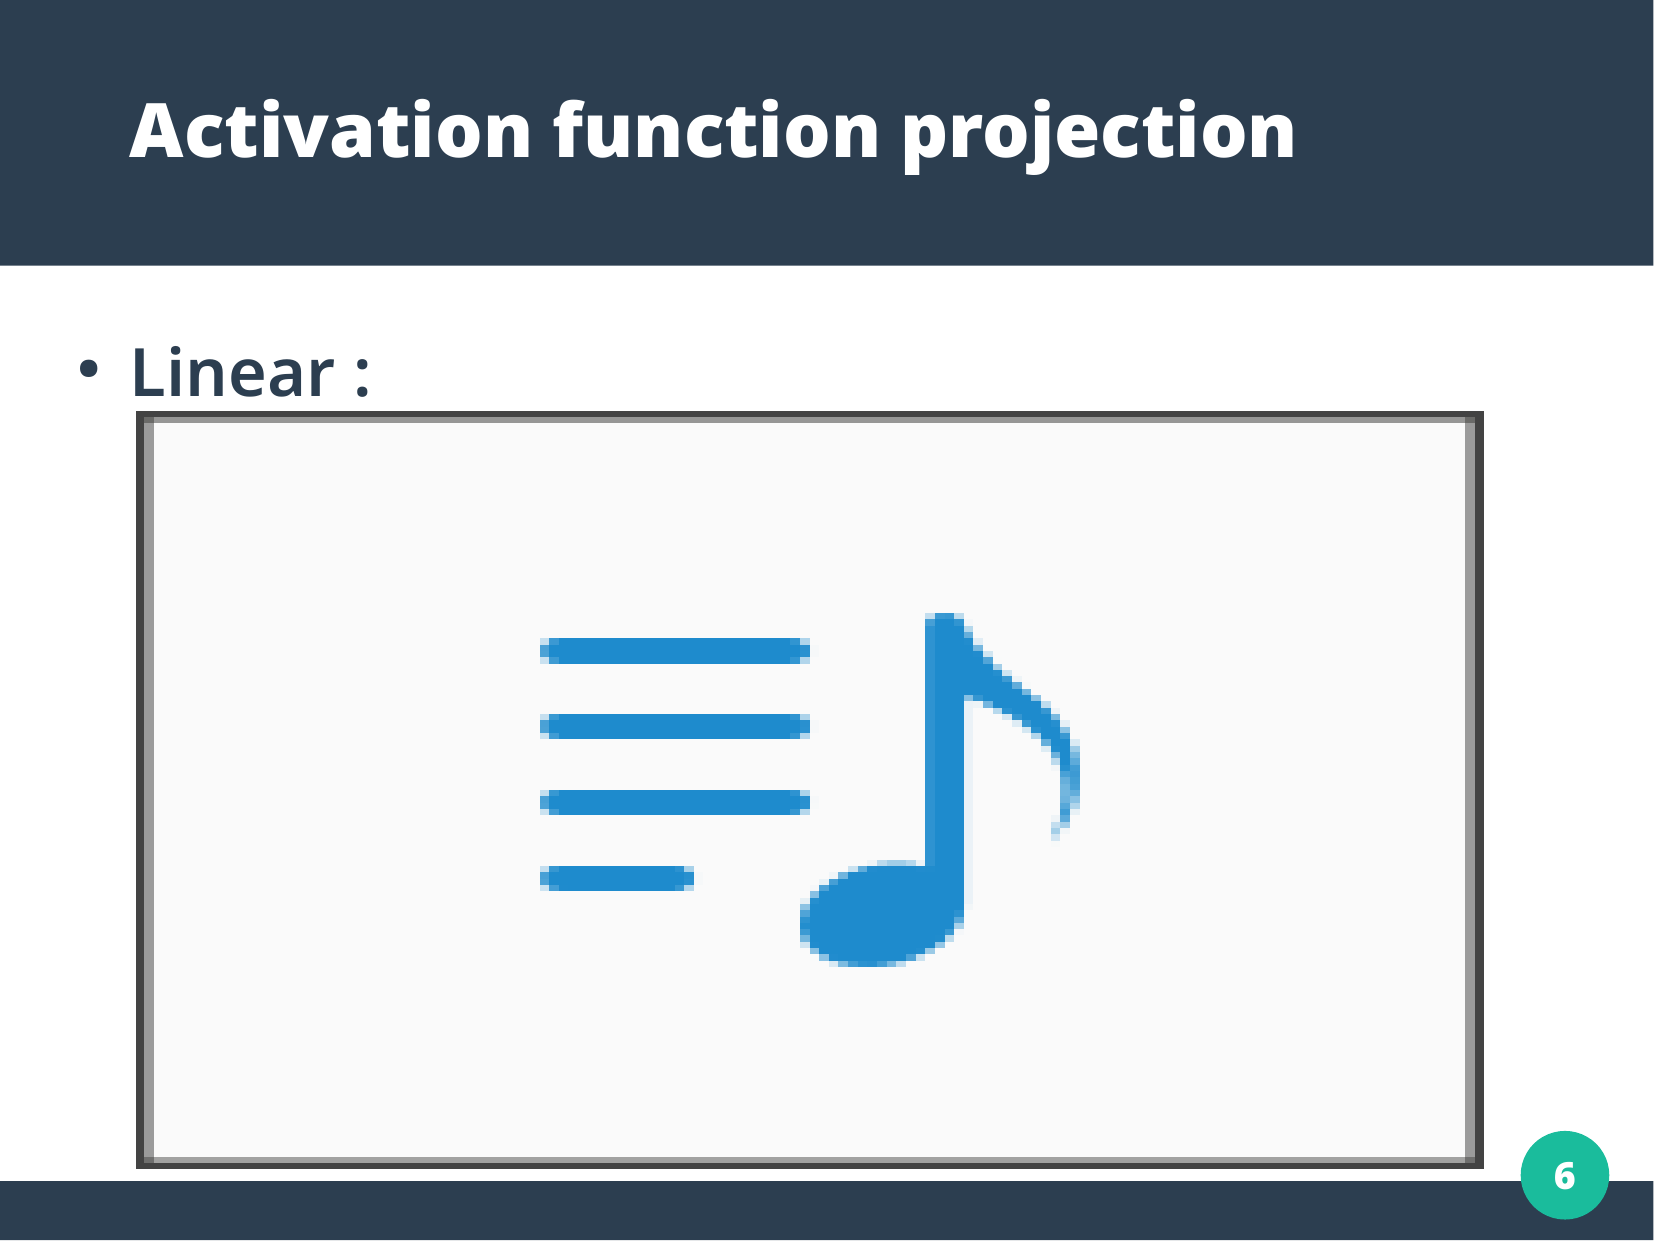

# Activation function projection
Linear :
6